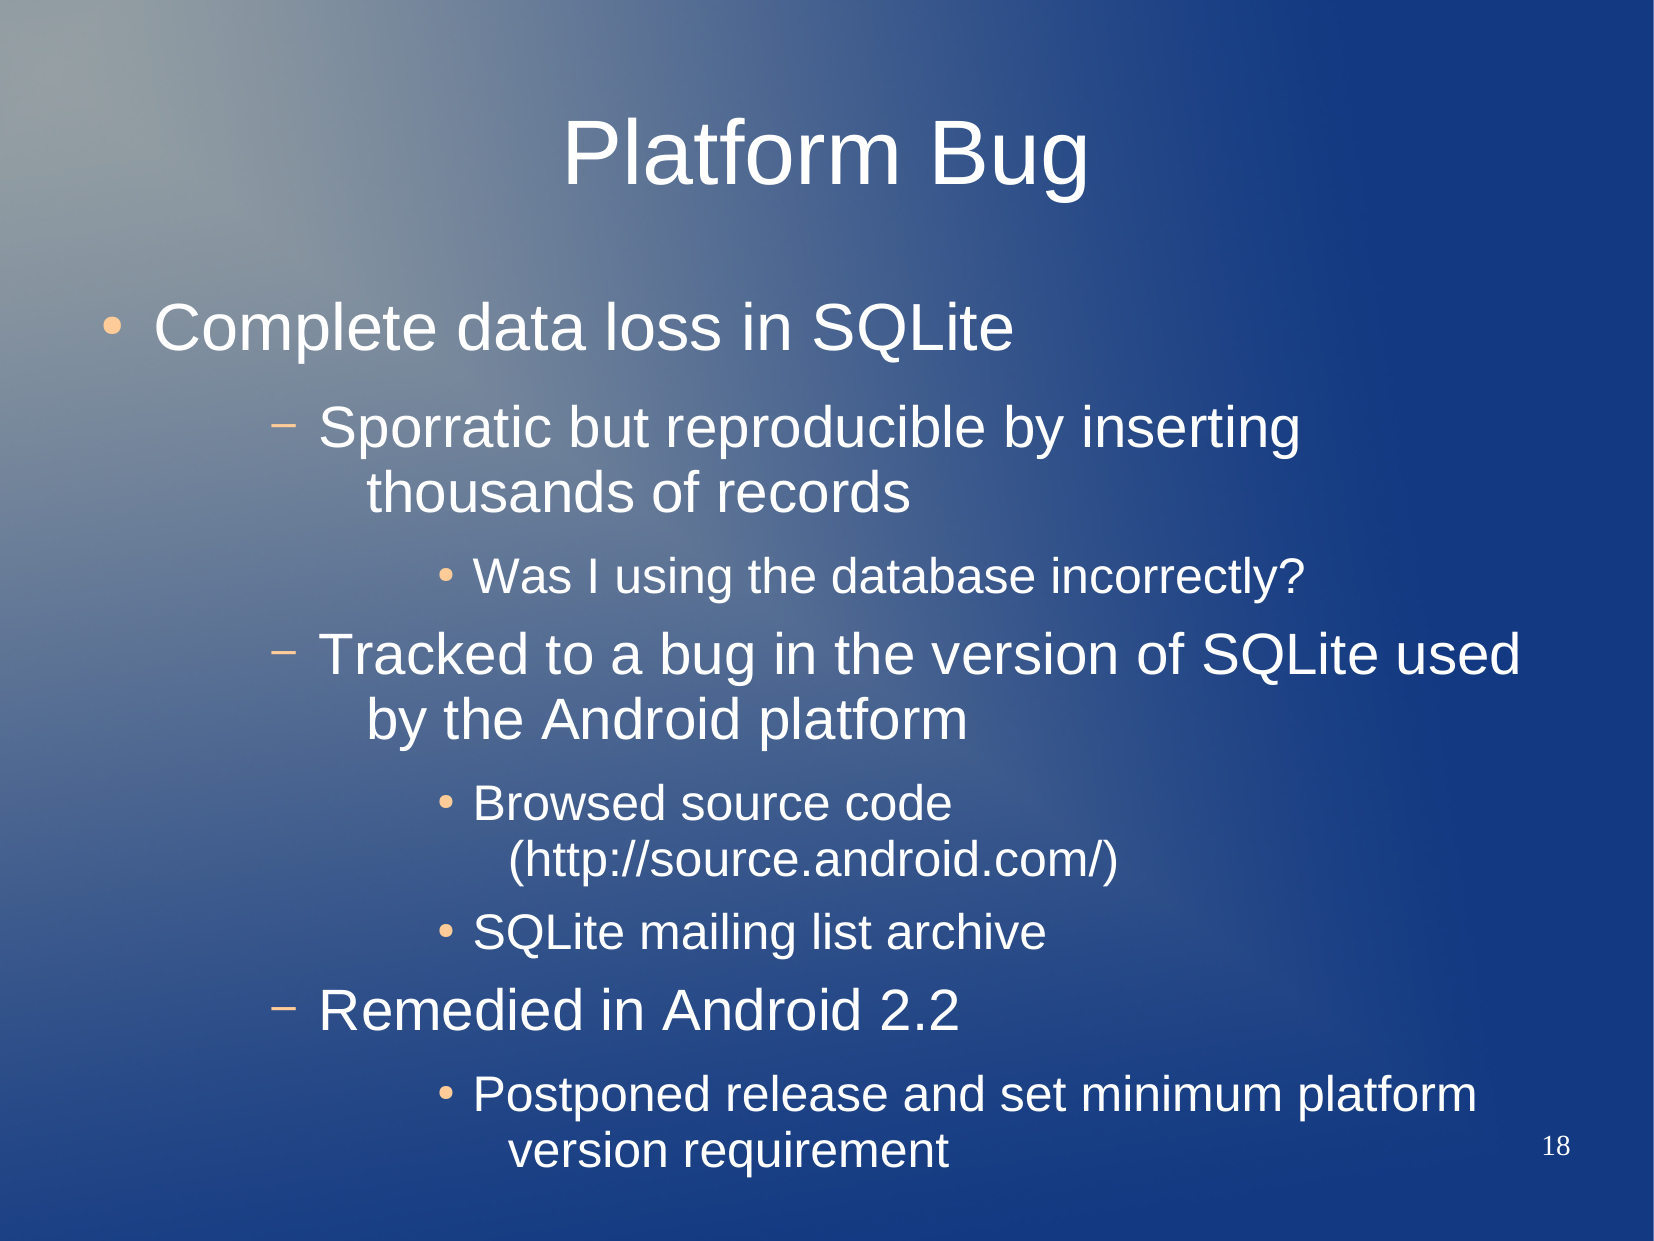

# Platform Bug
Complete data loss in SQLite
Sporratic but reproducible by inserting thousands of records
Was I using the database incorrectly?
Tracked to a bug in the version of SQLite used by the Android platform
Browsed source code (http://source.android.com/)
SQLite mailing list archive
Remedied in Android 2.2
Postponed release and set minimum platform version requirement
18